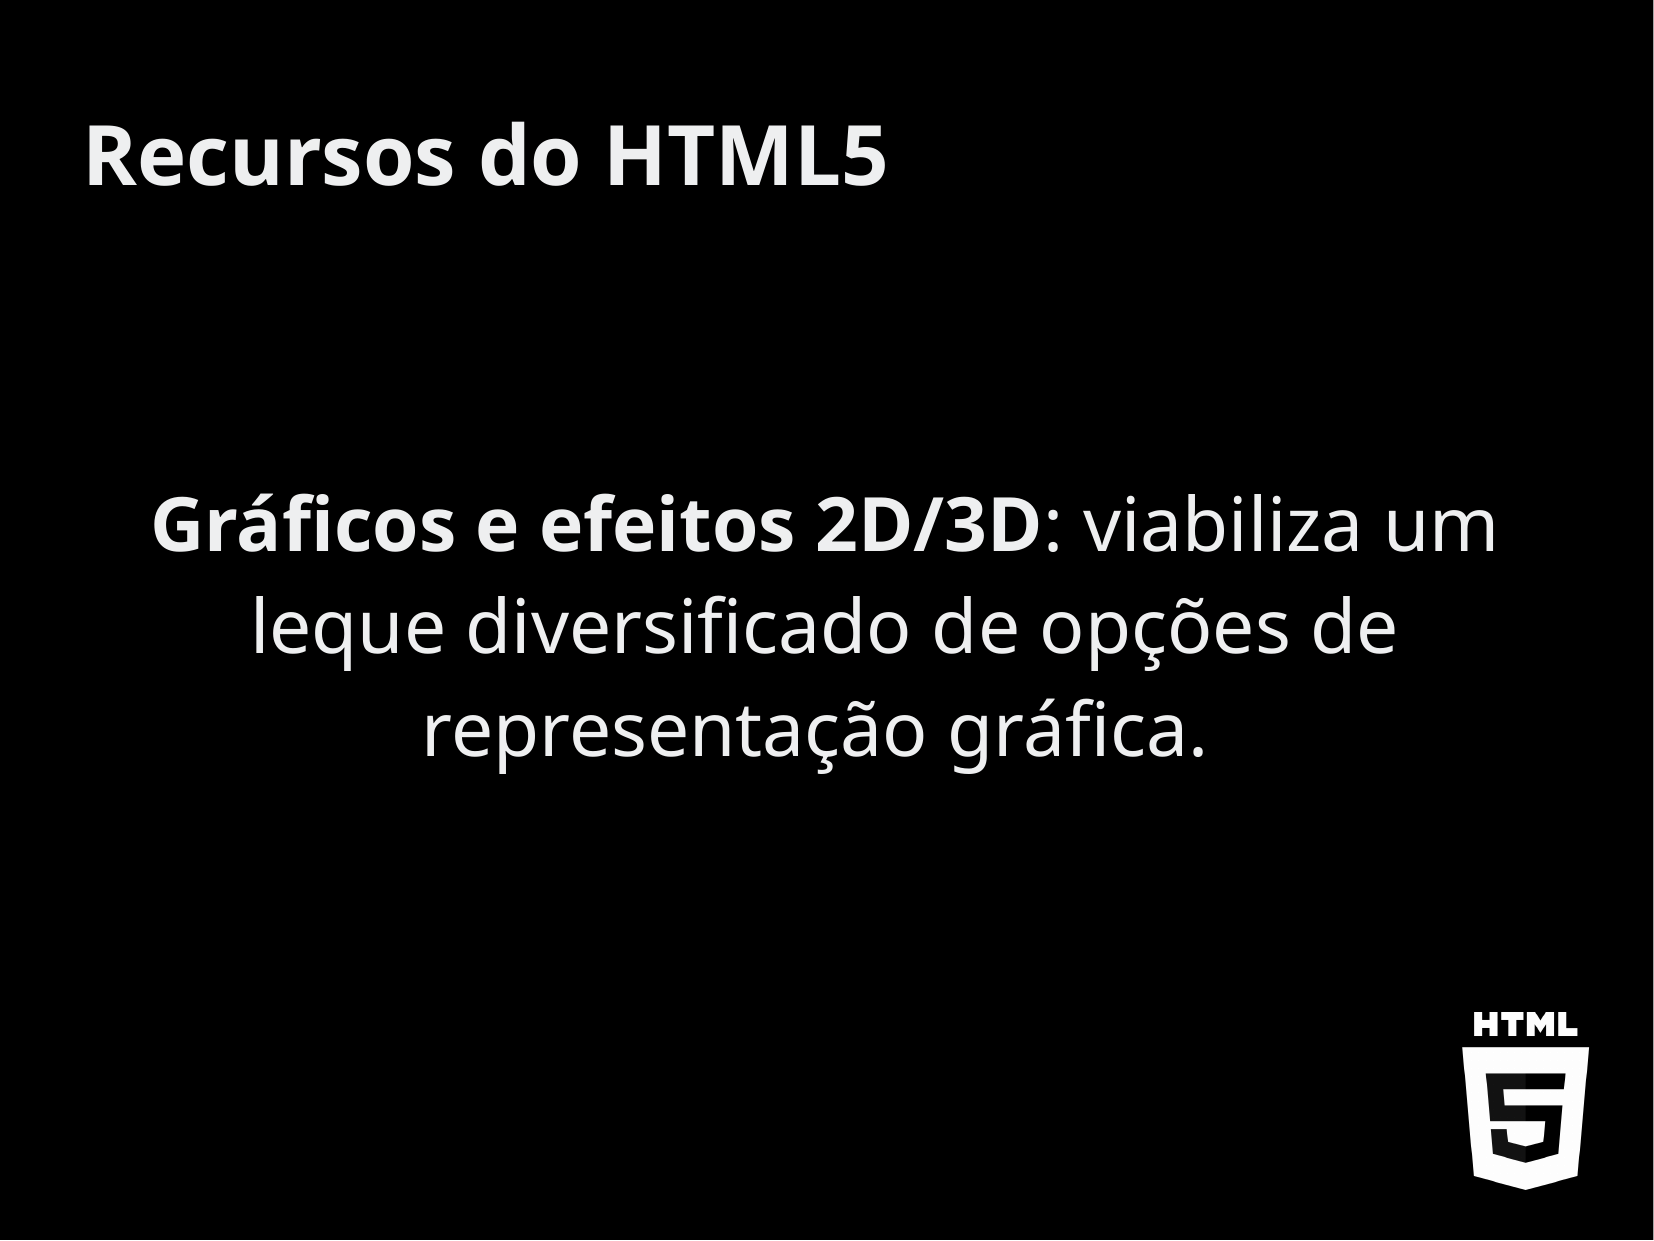

# Recursos do HTML5
Gráficos e efeitos 2D/3D: viabiliza um leque diversificado de opções de representação gráfica.